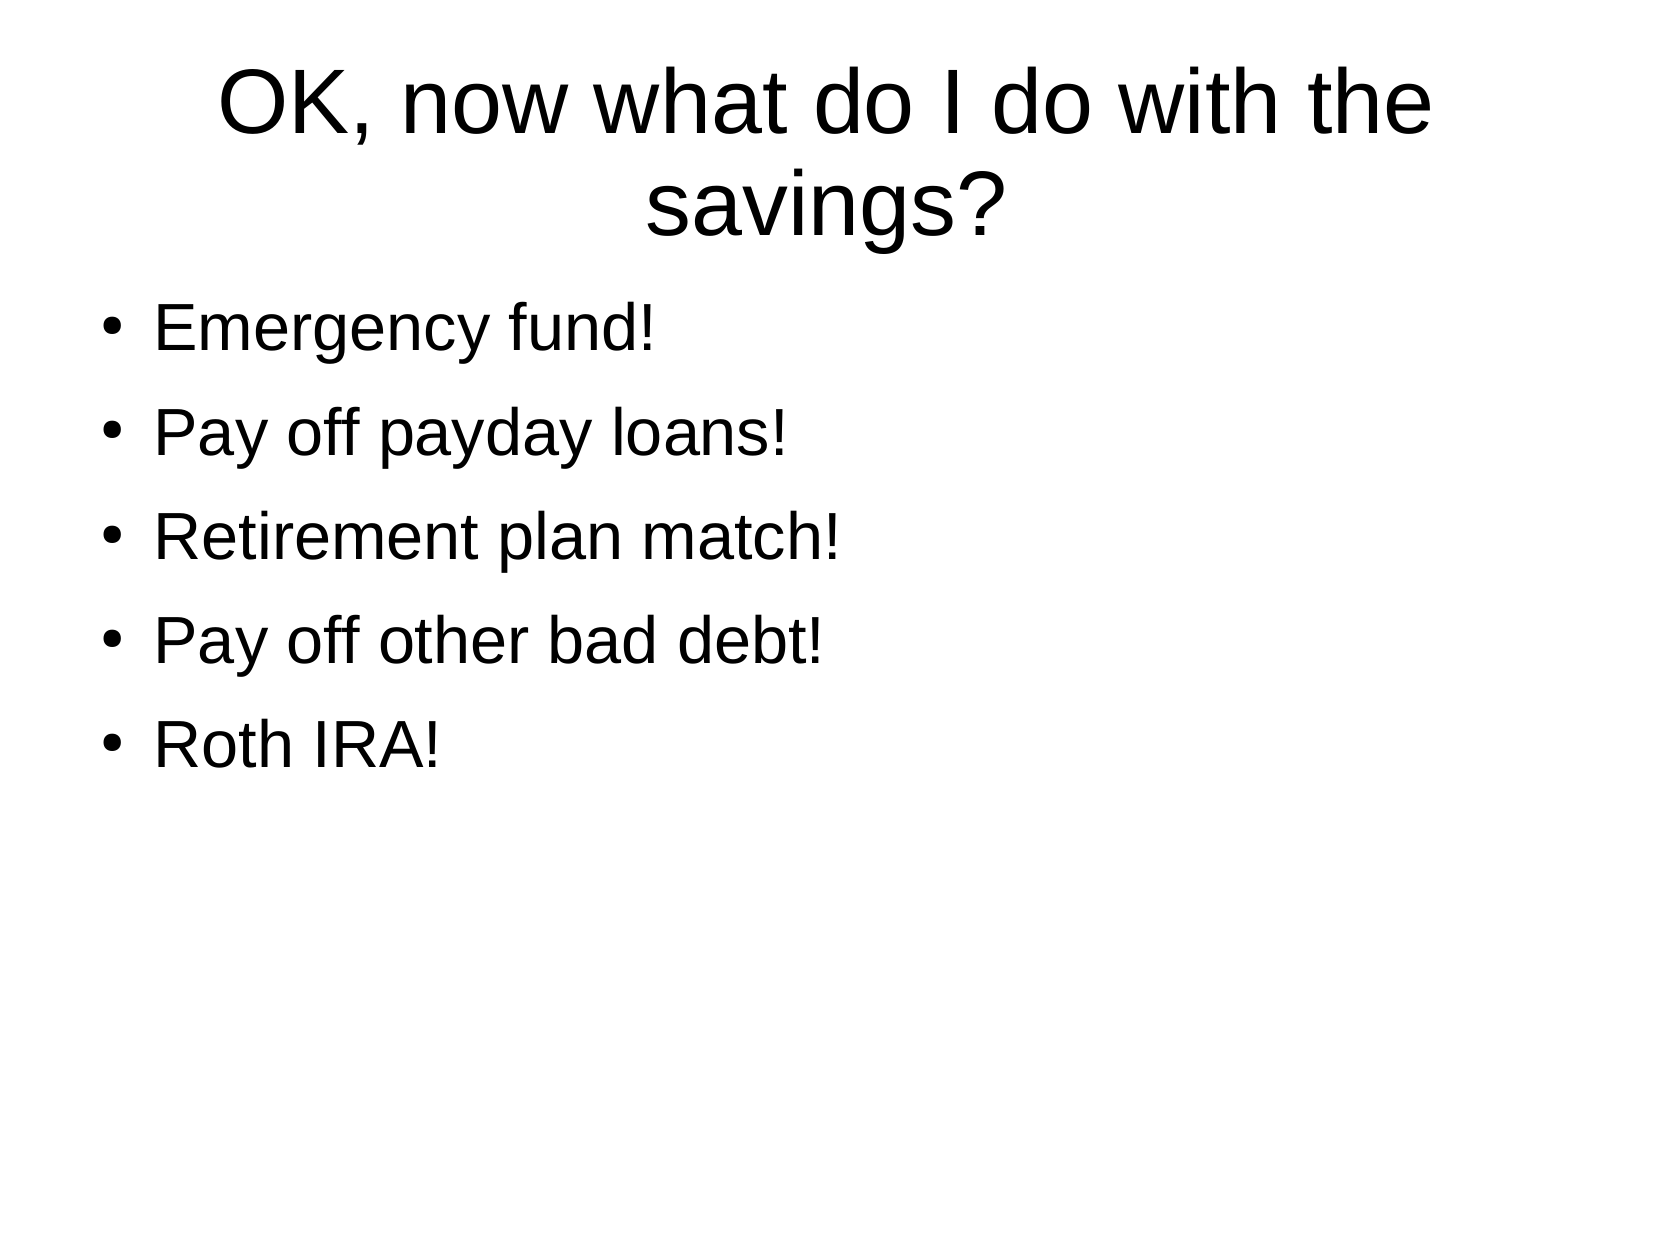

# OK, now what do I do with the savings?
Emergency fund!
Pay off payday loans!
Retirement plan match!
Pay off other bad debt!
Roth IRA!